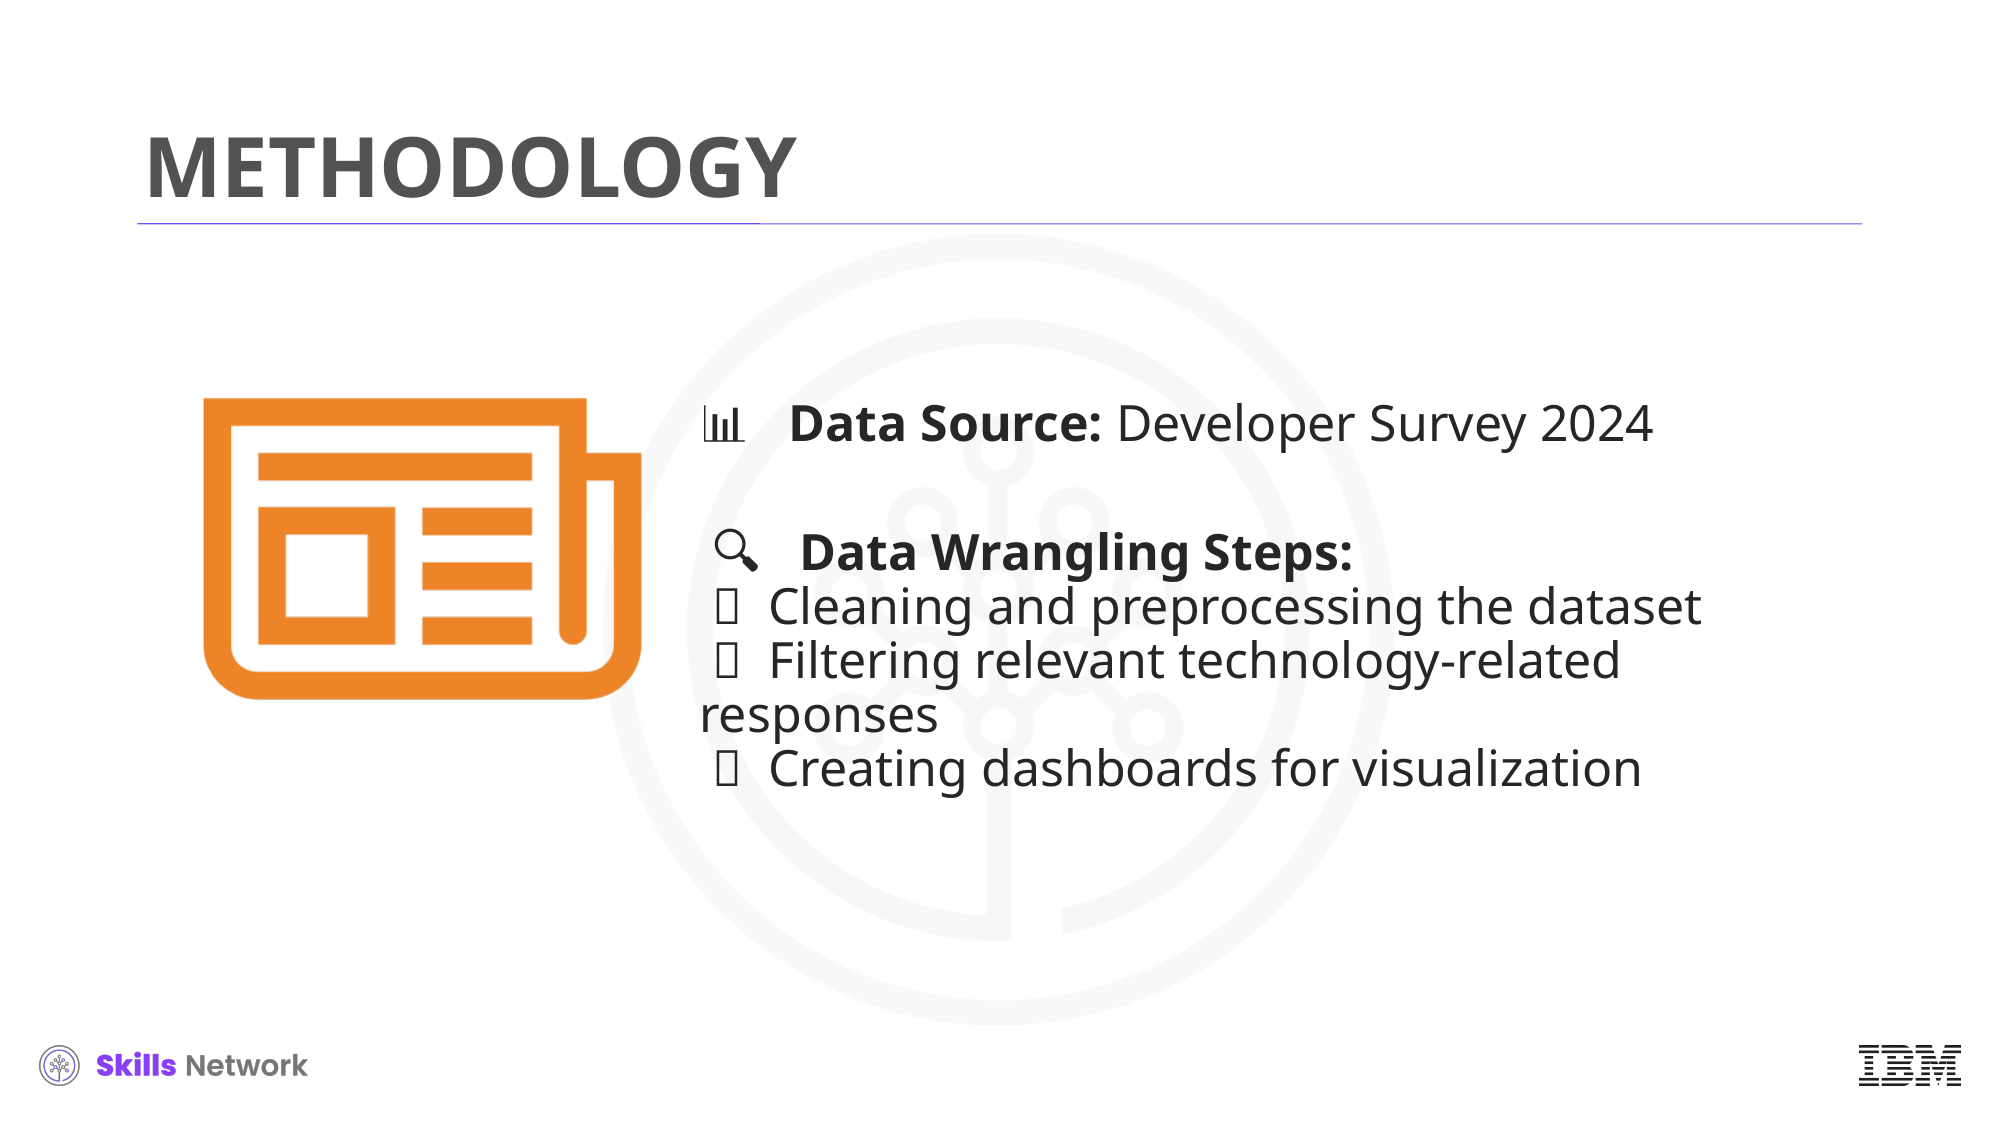

# METHODOLOGY
📊 Data Source: Developer Survey 2024
 🔍 Data Wrangling Steps:
 ✅ Cleaning and preprocessing the dataset
 ✅ Filtering relevant technology-related responses
 ✅ Creating dashboards for visualization